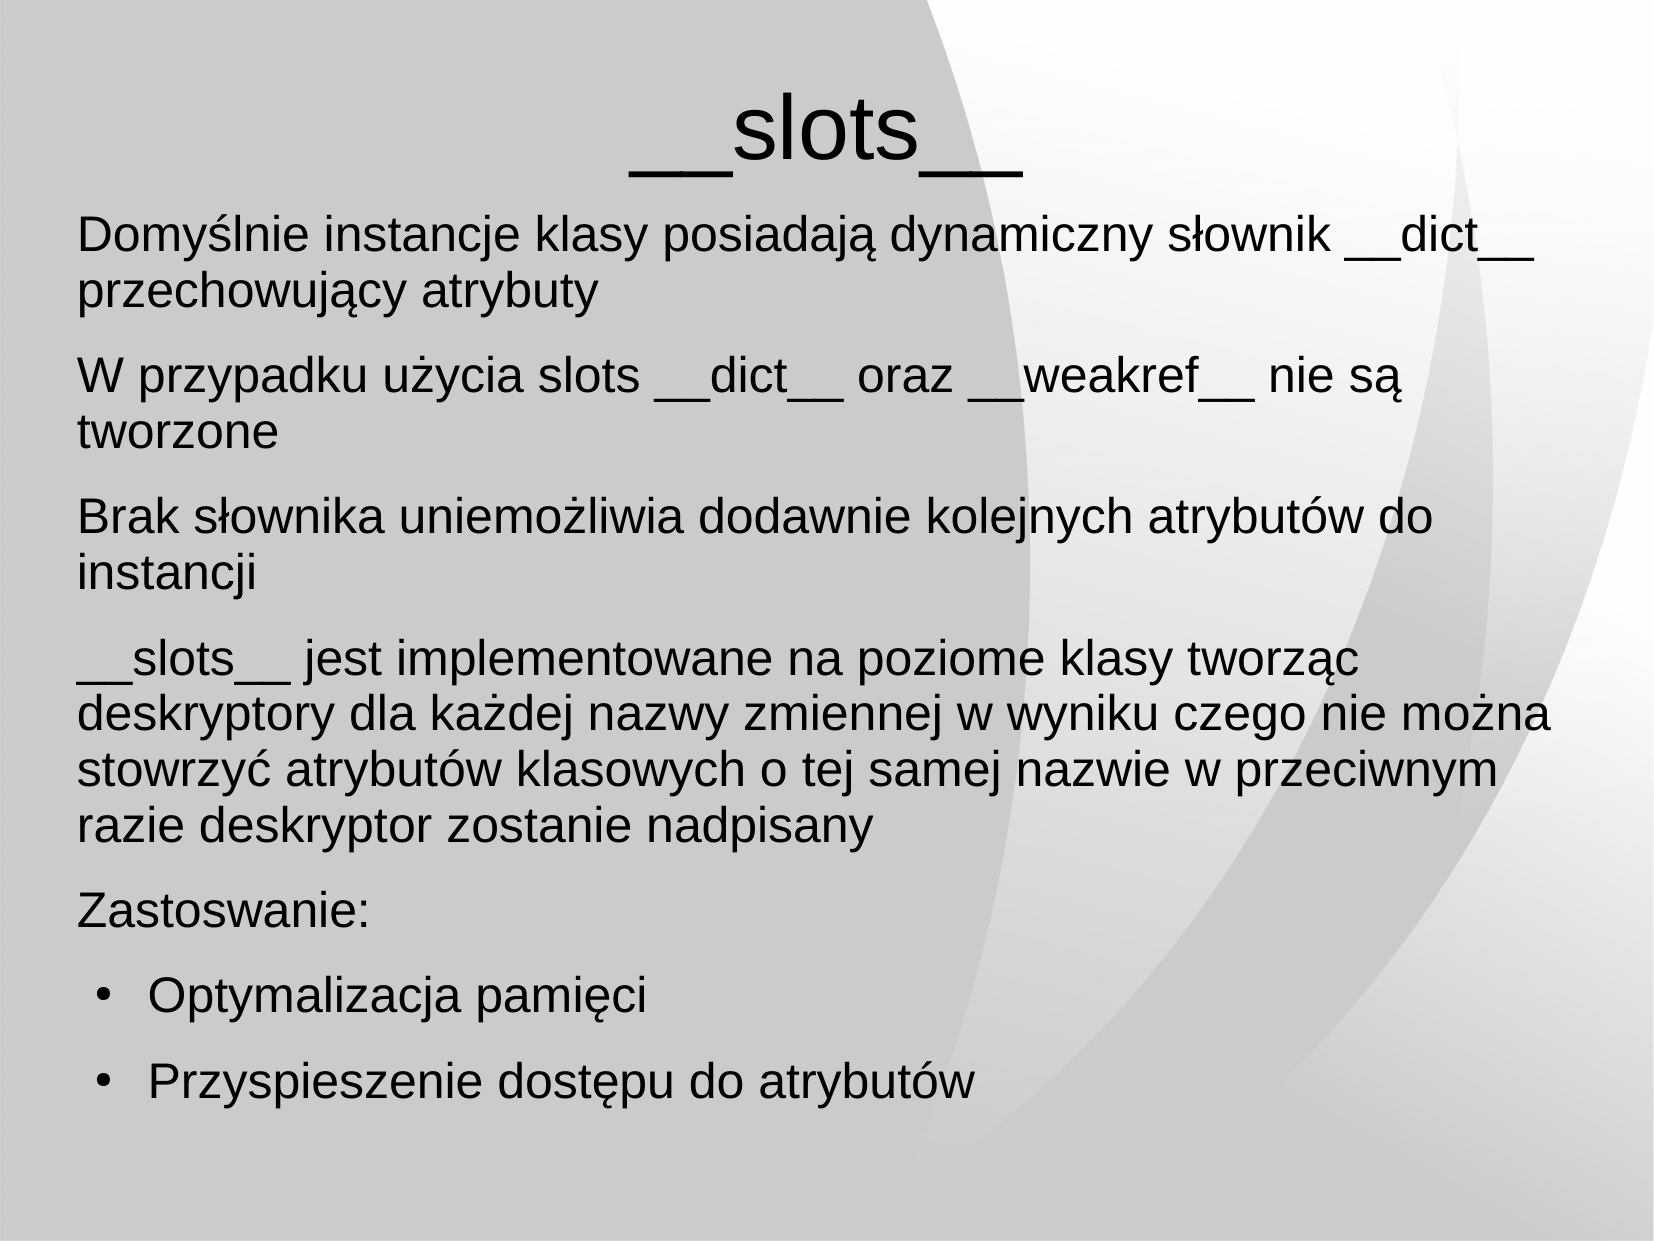

# __slots__
Domyślnie instancje klasy posiadają dynamiczny słownik __dict__ przechowujący atrybuty
W przypadku użycia slots __dict__ oraz __weakref__ nie są tworzone
Brak słownika uniemożliwia dodawnie kolejnych atrybutów do instancji
__slots__ jest implementowane na poziome klasy tworząc deskryptory dla każdej nazwy zmiennej w wyniku czego nie można stowrzyć atrybutów klasowych o tej samej nazwie w przeciwnym razie deskryptor zostanie nadpisany
Zastoswanie:
Optymalizacja pamięci
Przyspieszenie dostępu do atrybutów